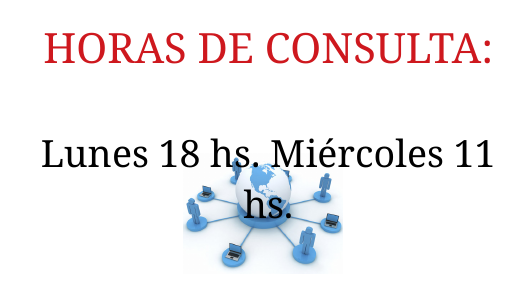

HORAS DE CONSULTA:
Lunes 18 hs. Miércoles 11 hs.